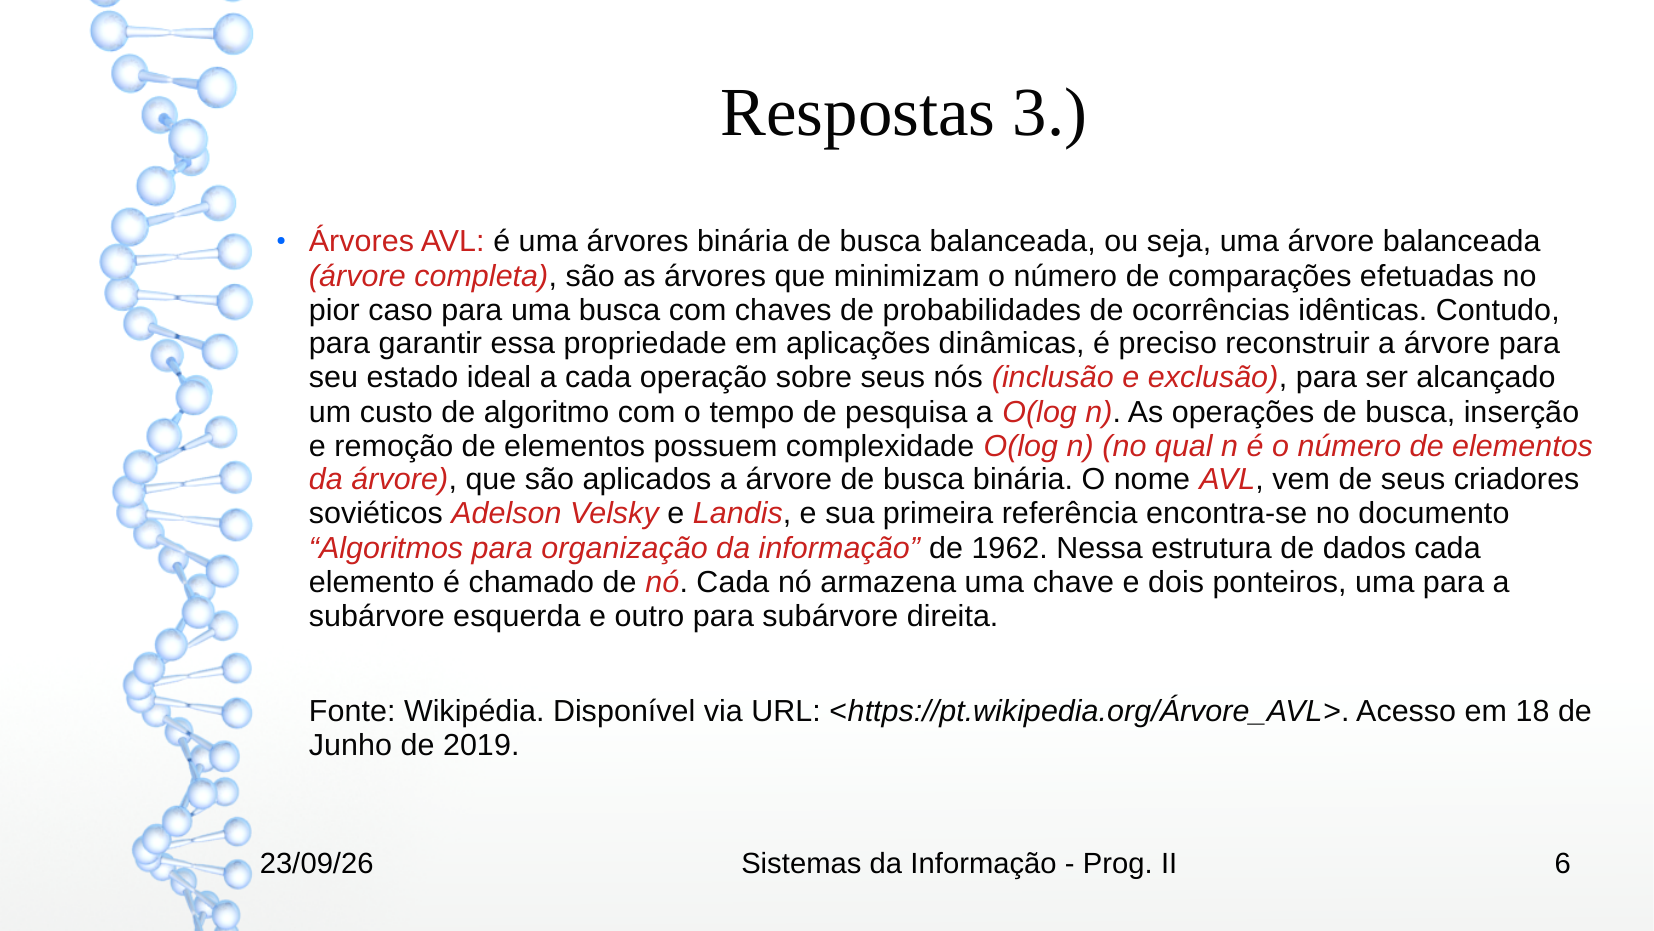

# Respostas 3.)
Árvores AVL: é uma árvores binária de busca balanceada, ou seja, uma árvore balanceada (árvore completa), são as árvores que minimizam o número de comparações efetuadas no pior caso para uma busca com chaves de probabilidades de ocorrências idênticas. Contudo, para garantir essa propriedade em aplicações dinâmicas, é preciso reconstruir a árvore para seu estado ideal a cada operação sobre seus nós (inclusão e exclusão), para ser alcançado um custo de algoritmo com o tempo de pesquisa a O(log n). As operações de busca, inserção e remoção de elementos possuem complexidade O(log n) (no qual n é o número de elementos da árvore), que são aplicados a árvore de busca binária. O nome AVL, vem de seus criadores soviéticos Adelson Velsky e Landis, e sua primeira referência encontra-se no documento “Algoritmos para organização da informação” de 1962. Nessa estrutura de dados cada elemento é chamado de nó. Cada nó armazena uma chave e dois ponteiros, uma para a subárvore esquerda e outro para subárvore direita.
Fonte: Wikipédia. Disponível via URL: <https://pt.wikipedia.org/Árvore_AVL>. Acesso em 18 de Junho de 2019.
Sistemas da Informação - Prog. II
6